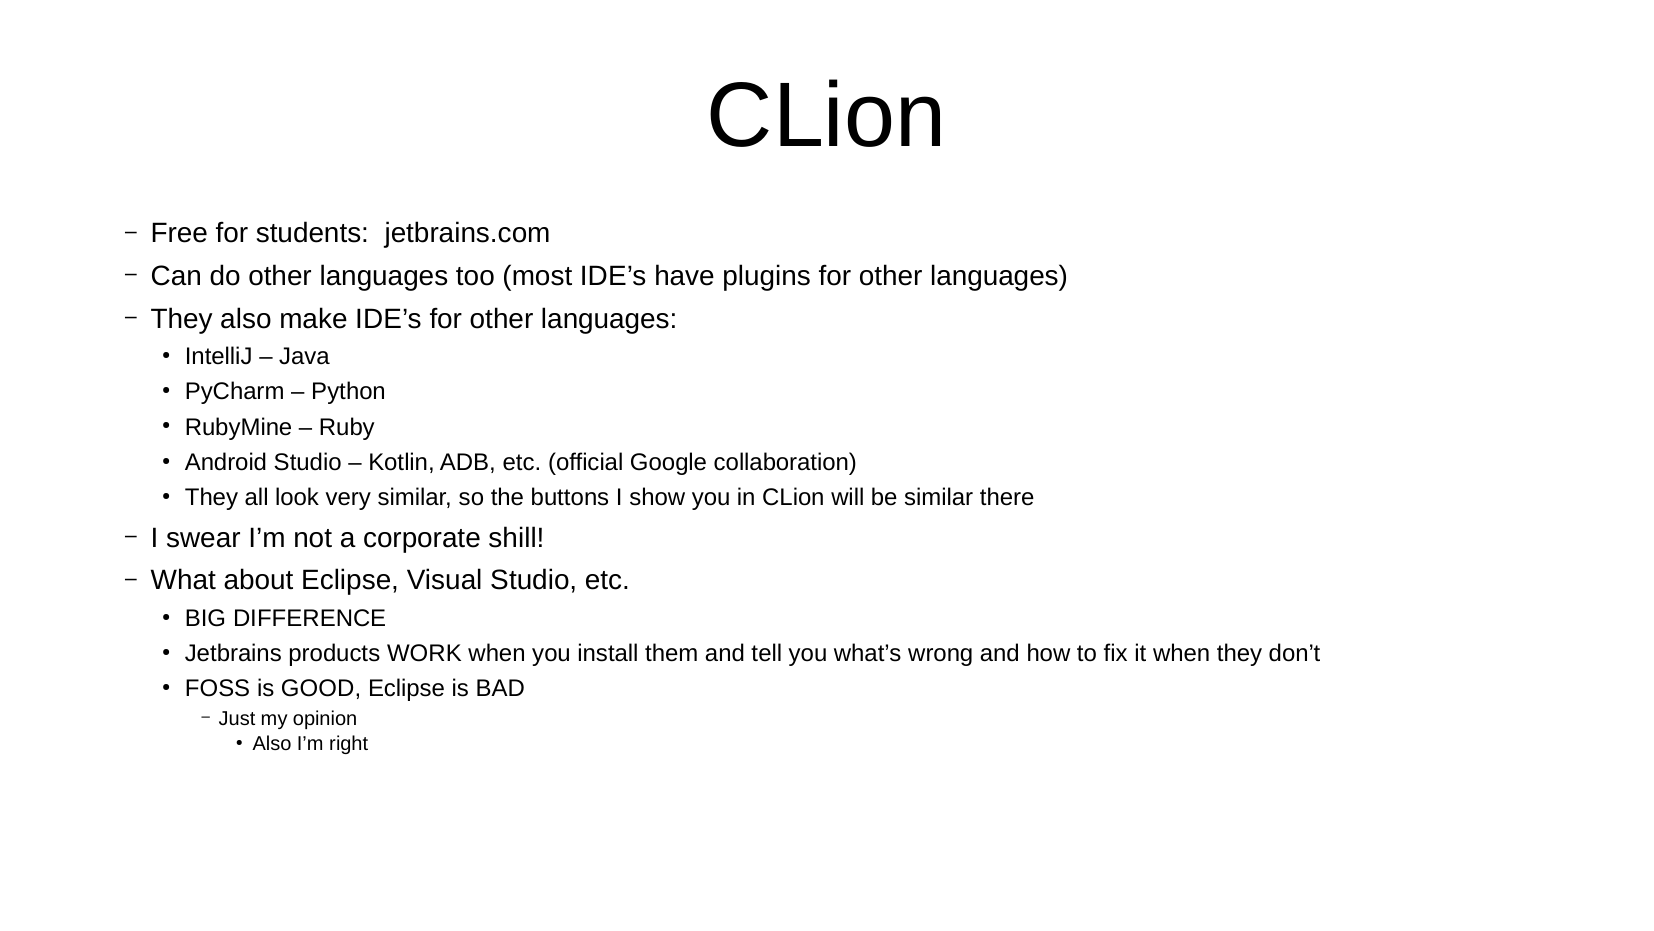

# CLion
Free for students: jetbrains.com
Can do other languages too (most IDE’s have plugins for other languages)
They also make IDE’s for other languages:
IntelliJ – Java
PyCharm – Python
RubyMine – Ruby
Android Studio – Kotlin, ADB, etc. (official Google collaboration)
They all look very similar, so the buttons I show you in CLion will be similar there
I swear I’m not a corporate shill!
What about Eclipse, Visual Studio, etc.
BIG DIFFERENCE
Jetbrains products WORK when you install them and tell you what’s wrong and how to fix it when they don’t
FOSS is GOOD, Eclipse is BAD
Just my opinion
Also I’m right